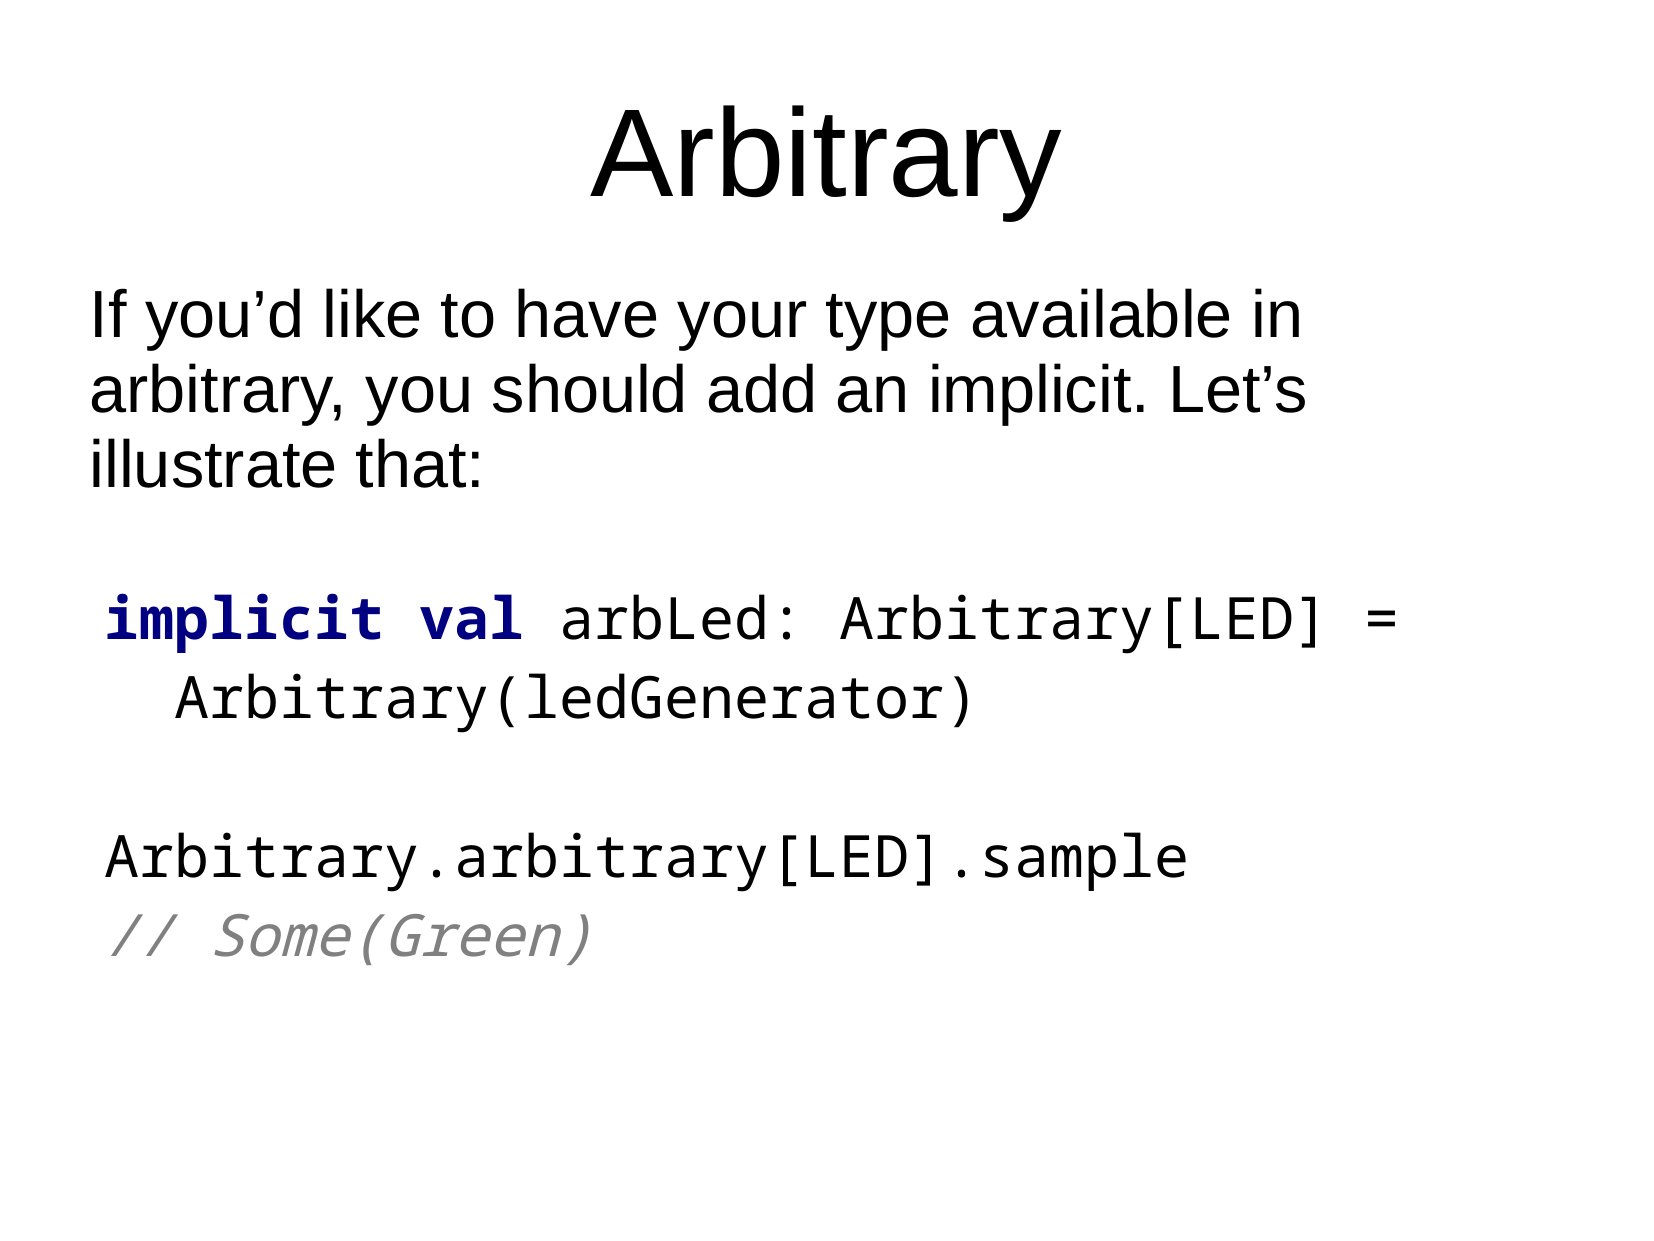

# Arbitrary
If you’d like to have your type available in arbitrary, you should add an implicit. Let’s illustrate that:
implicit val arbLed: Arbitrary[LED] =
 Arbitrary(ledGenerator)
Arbitrary.arbitrary[LED].sample
// Some(Green)